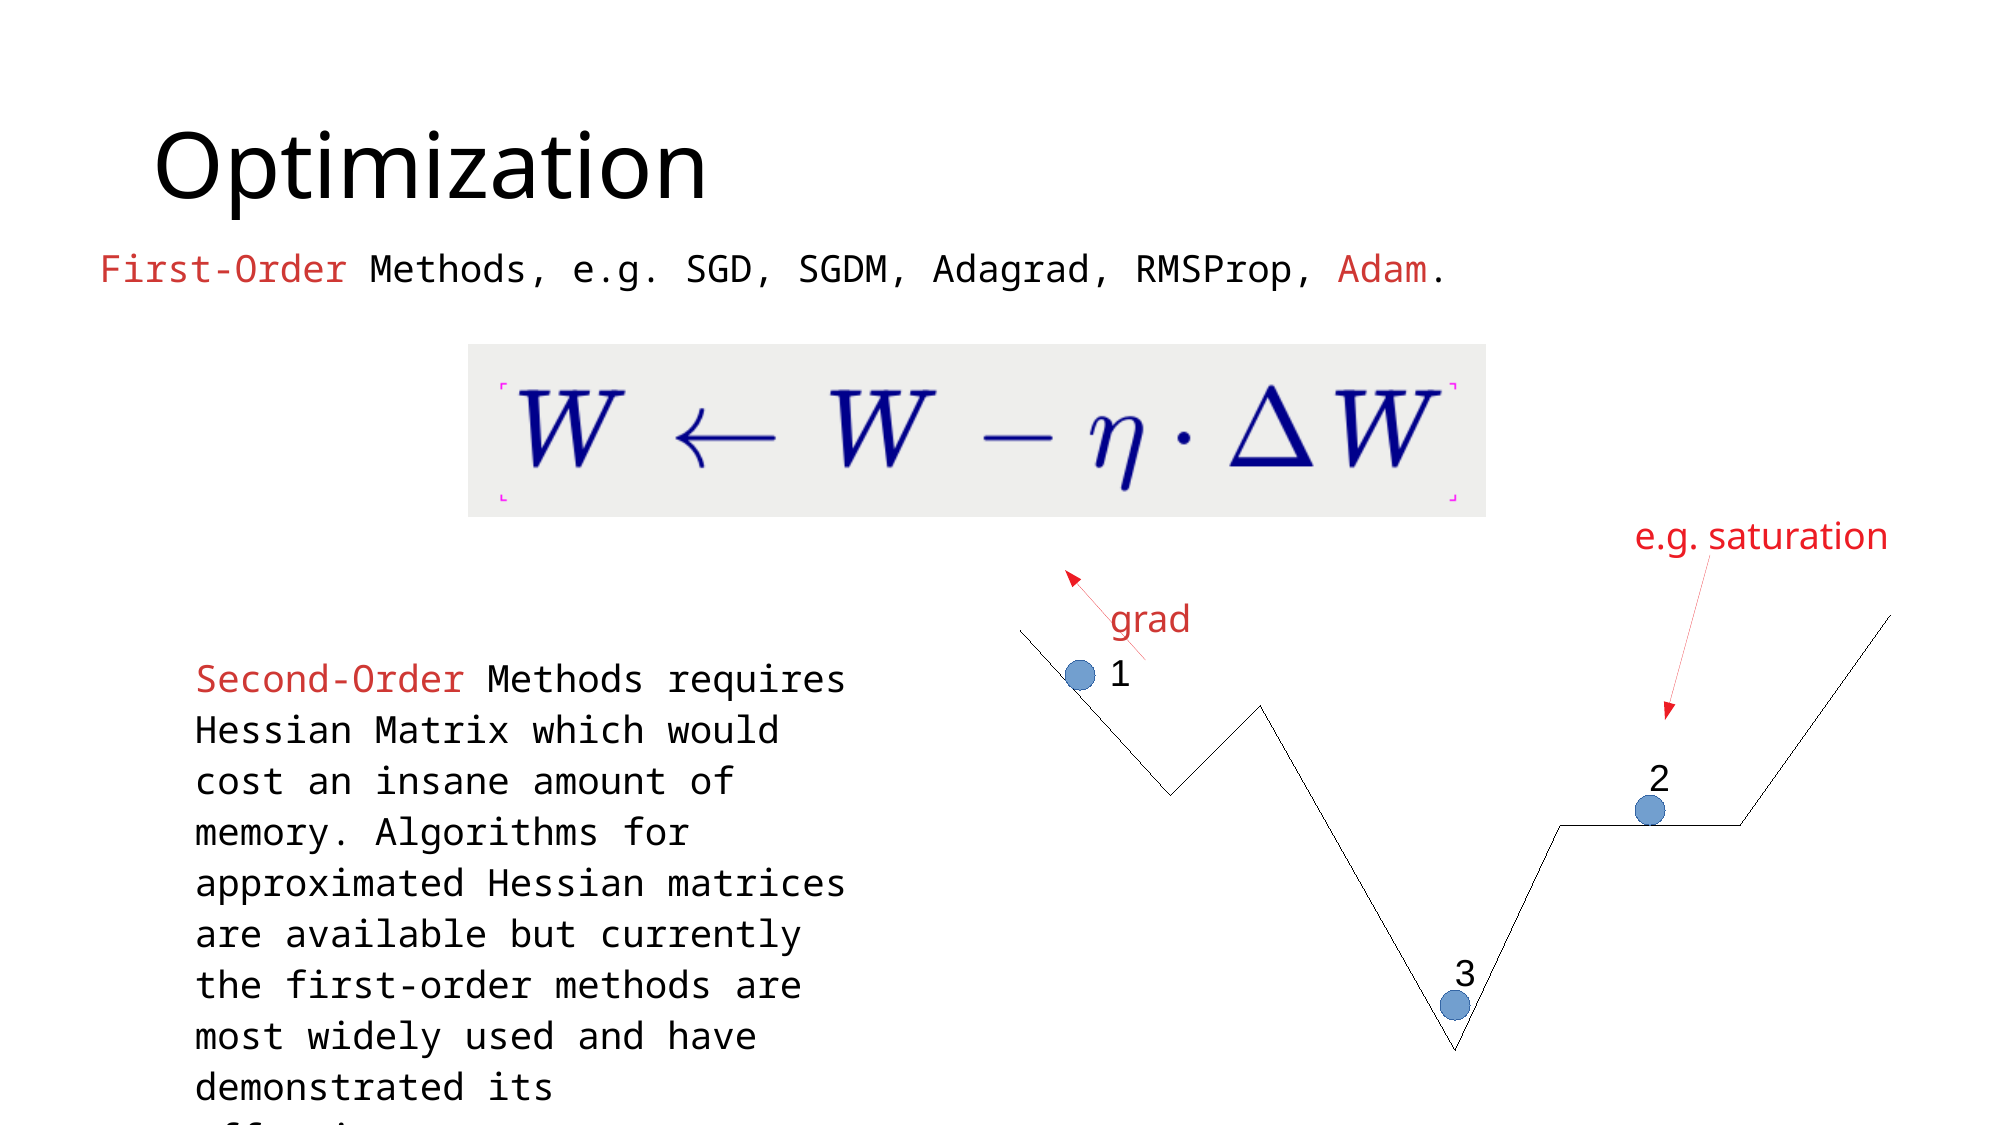

# Optimization
First-Order Methods, e.g. SGD, SGDM, Adagrad, RMSProp, Adam.
e.g. saturation
grad
Second-Order Methods requires Hessian Matrix which would cost an insane amount of memory. Algorithms for approximated Hessian matrices are available but currently the first-order methods are most widely used and have demonstrated its effectiveness.
1
2
3